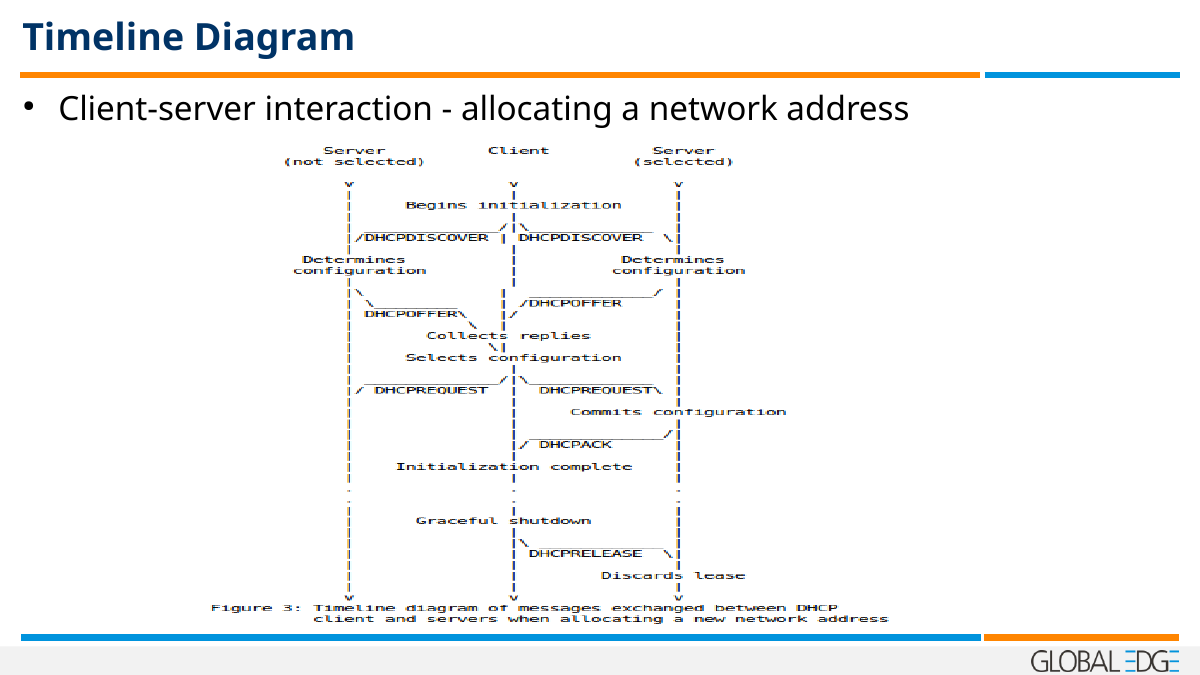

# Timeline Diagram
Client-server interaction - allocating a network address